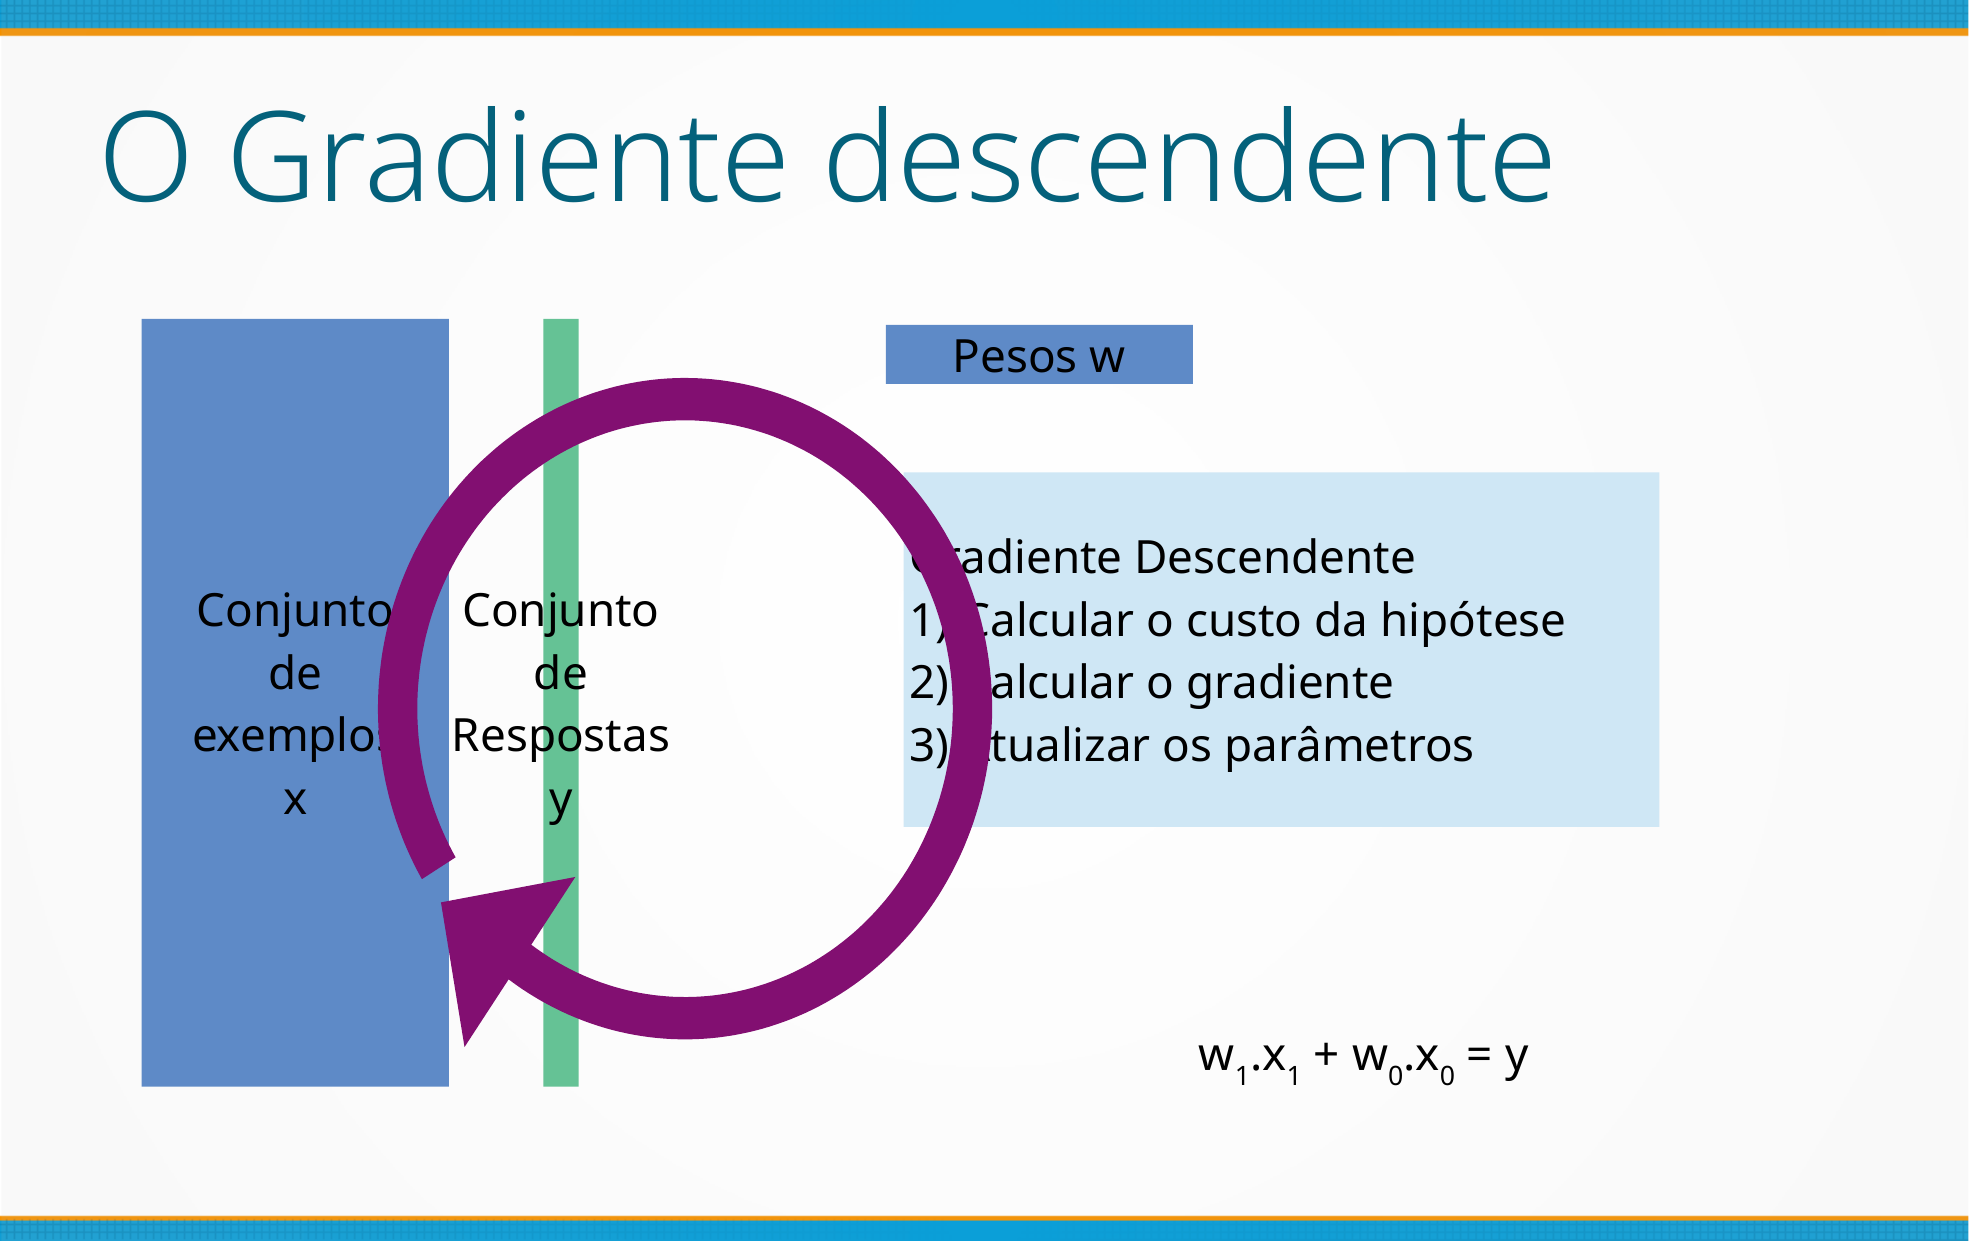

# O Gradiente descendente
Conjunto
de
exemplos
x
Conjunto
de
Respostas
y
Pesos w
Gradiente Descendente
 Calcular o custo da hipótese
 Calcular o gradiente
 Atualizar os parâmetros
w1.x1 + w0.x0 = y